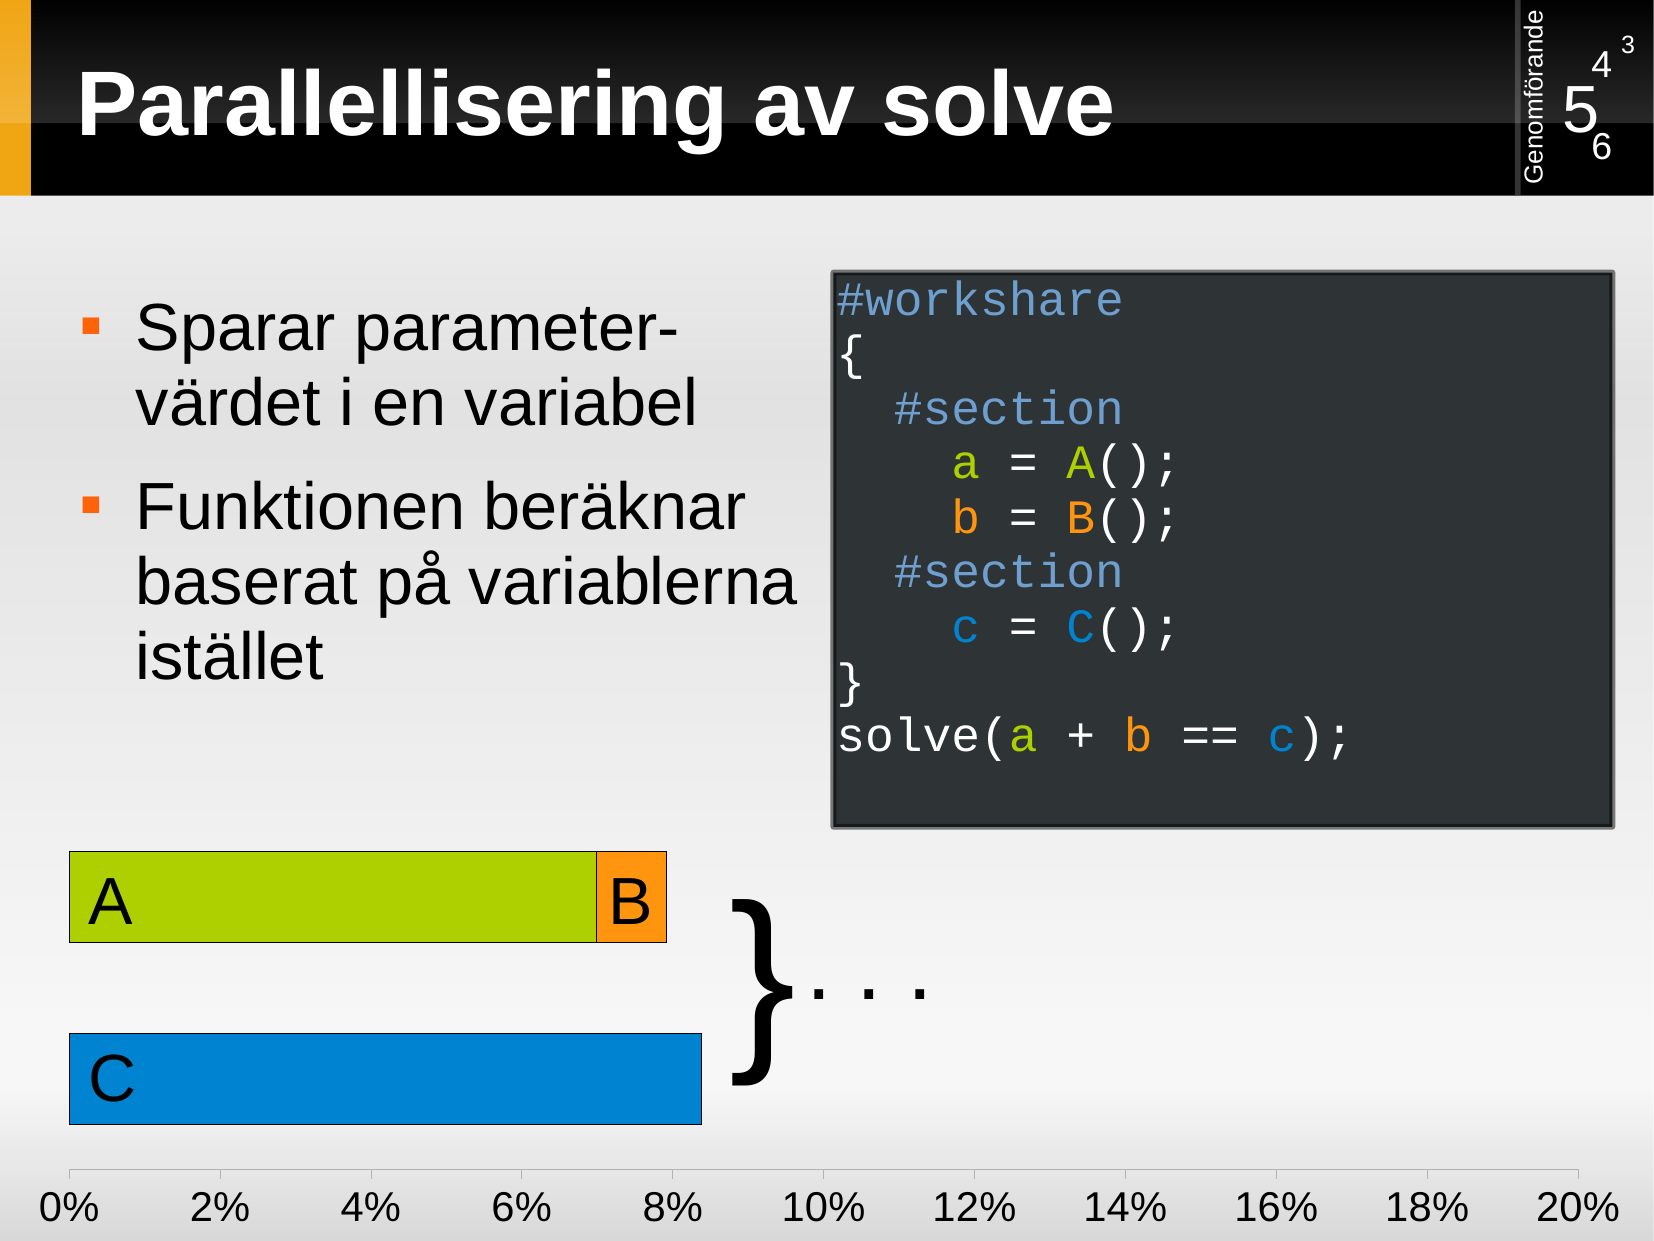

# Parallellisering av solve
3
4
5
Genomförande
6
#workshare
{
 #section
 a = A();
 b = B();
 #section
 c = C();
}
solve(a + b == c);
Sparar parameter-värdet i en variabel
Funktionen beräknar baserat på variablerna istället
### Chart
| Category | A | B | C | |
|---|---|---|---|---|
| C | 0.083043478 | 0.0 | 0.0 | 0.907729469 |
| A+B | None | 0.069202899 | 0.009227053 | 0.912342995 |}
A
B
. . .
C